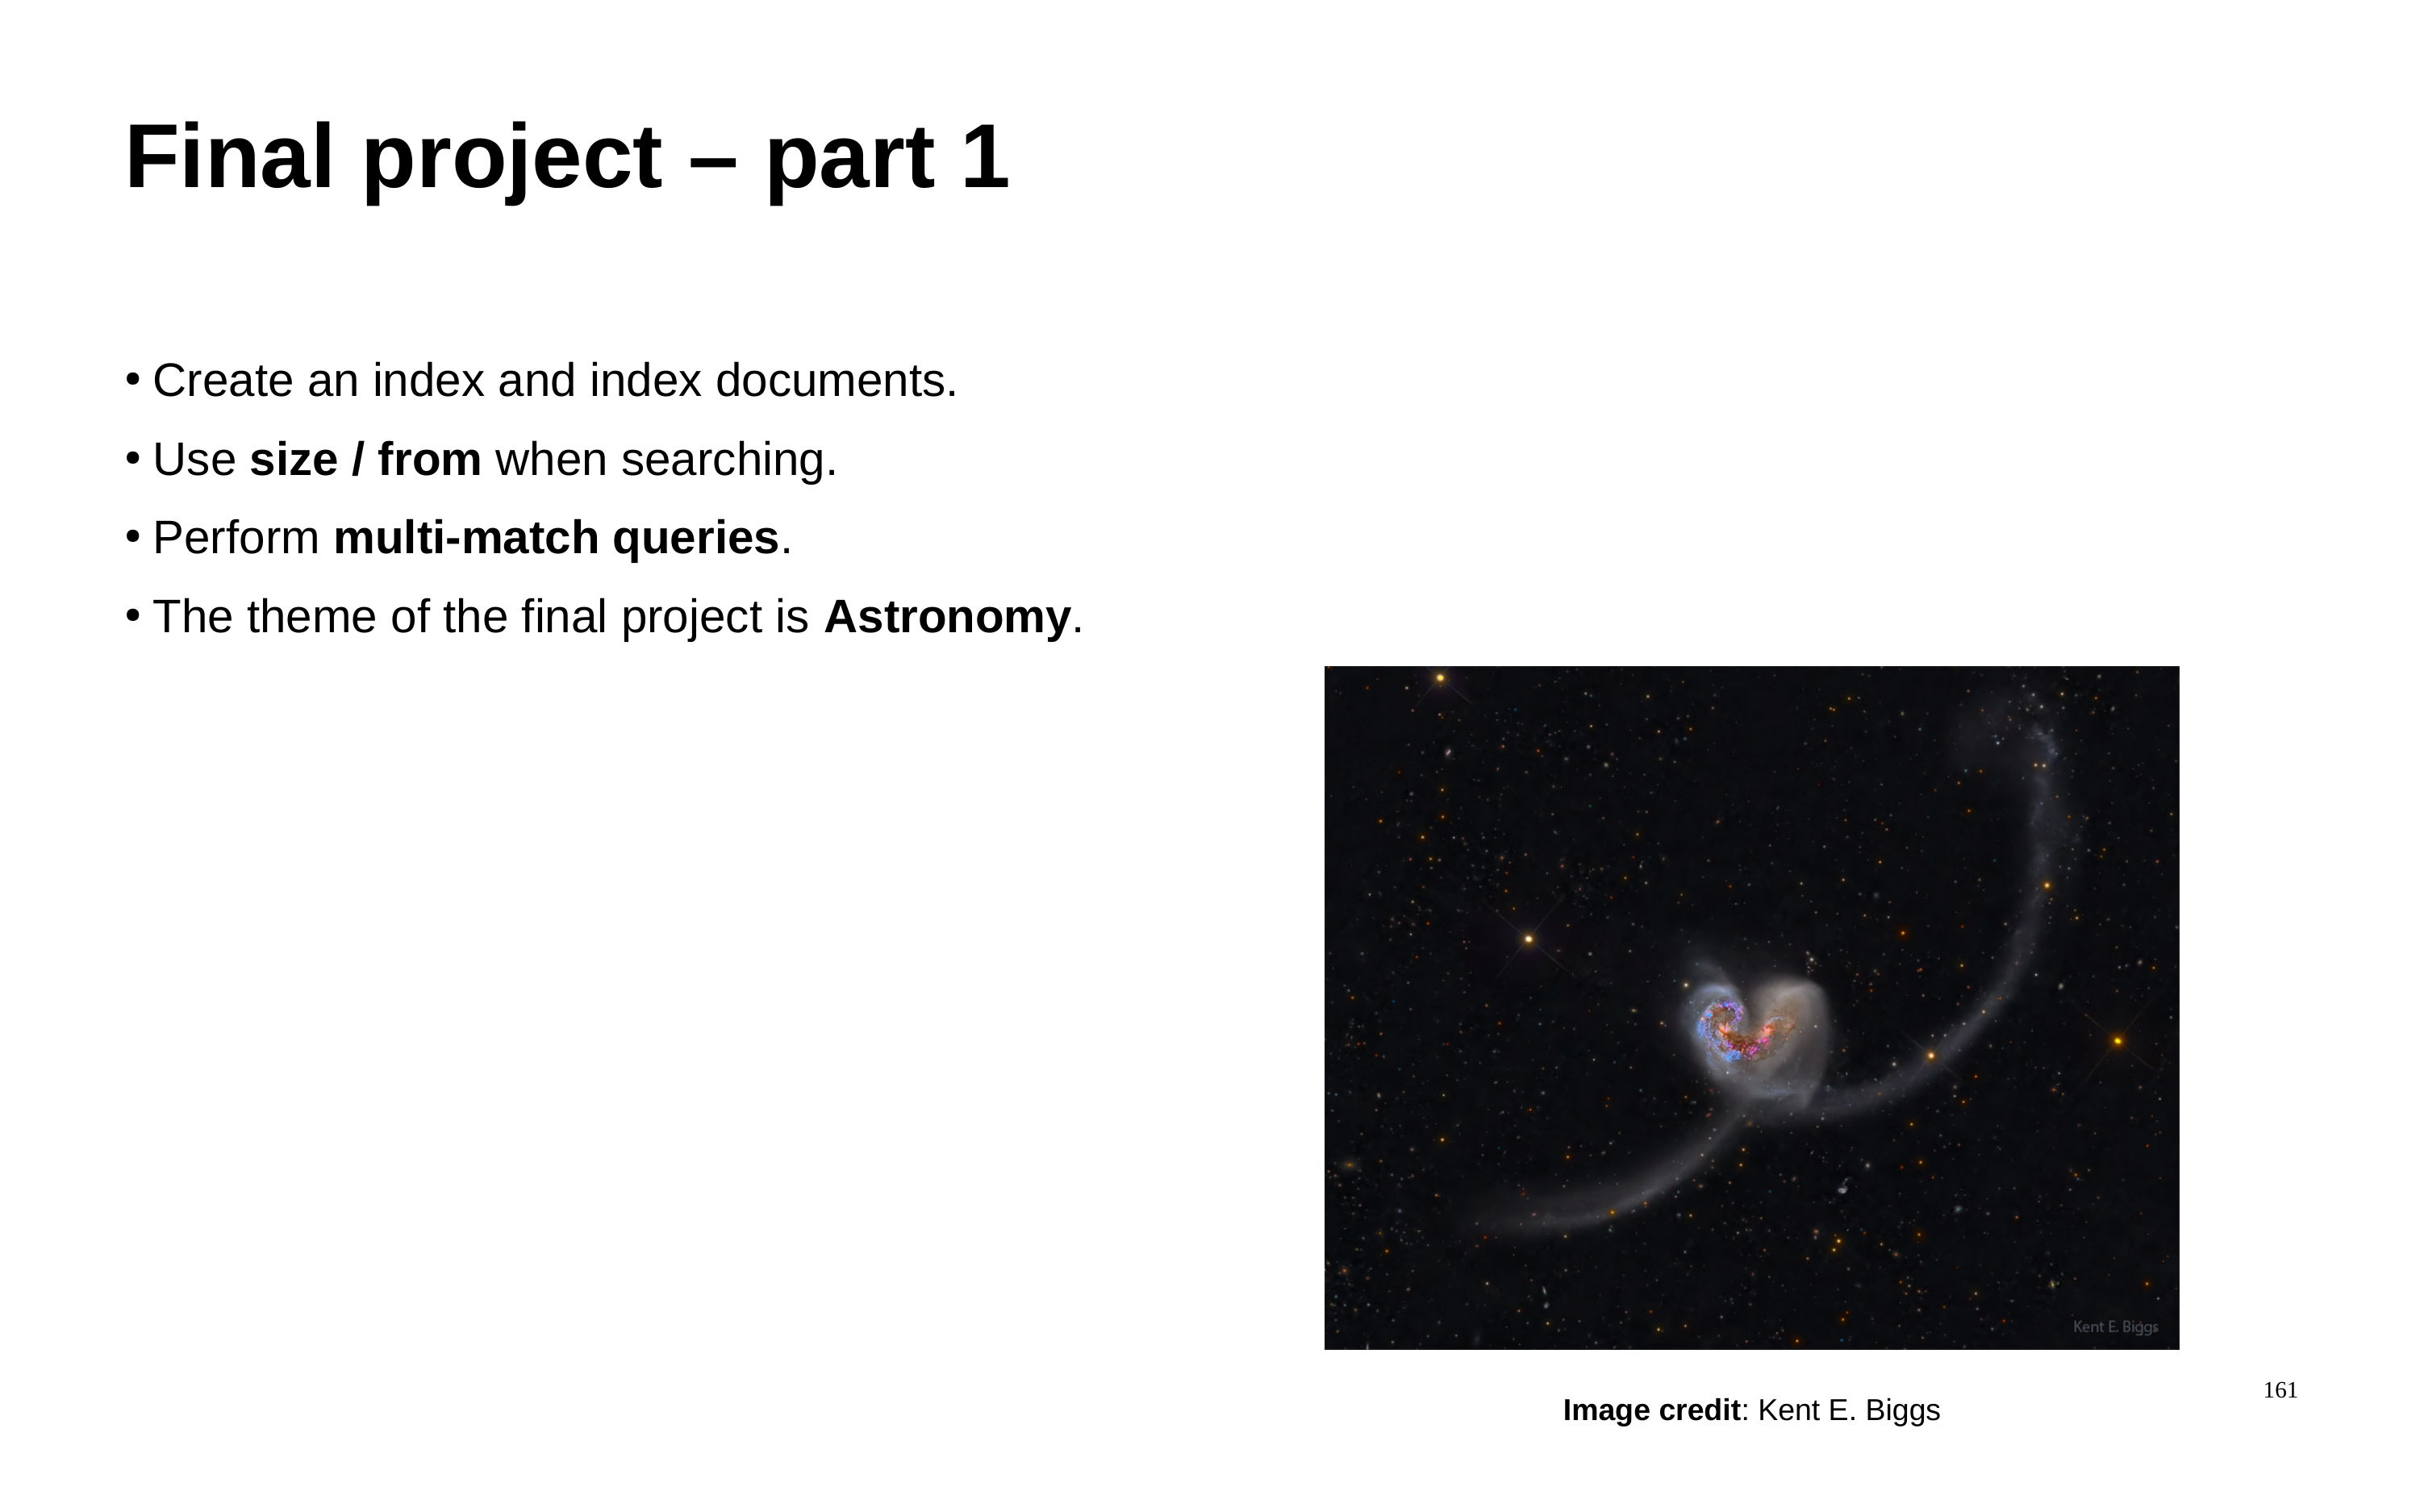

Final project – part 1
Create an index and index documents.
Use size / from when searching.
Perform multi-match queries.
The theme of the final project is Astronomy.
161
Image credit: Kent E. Biggs